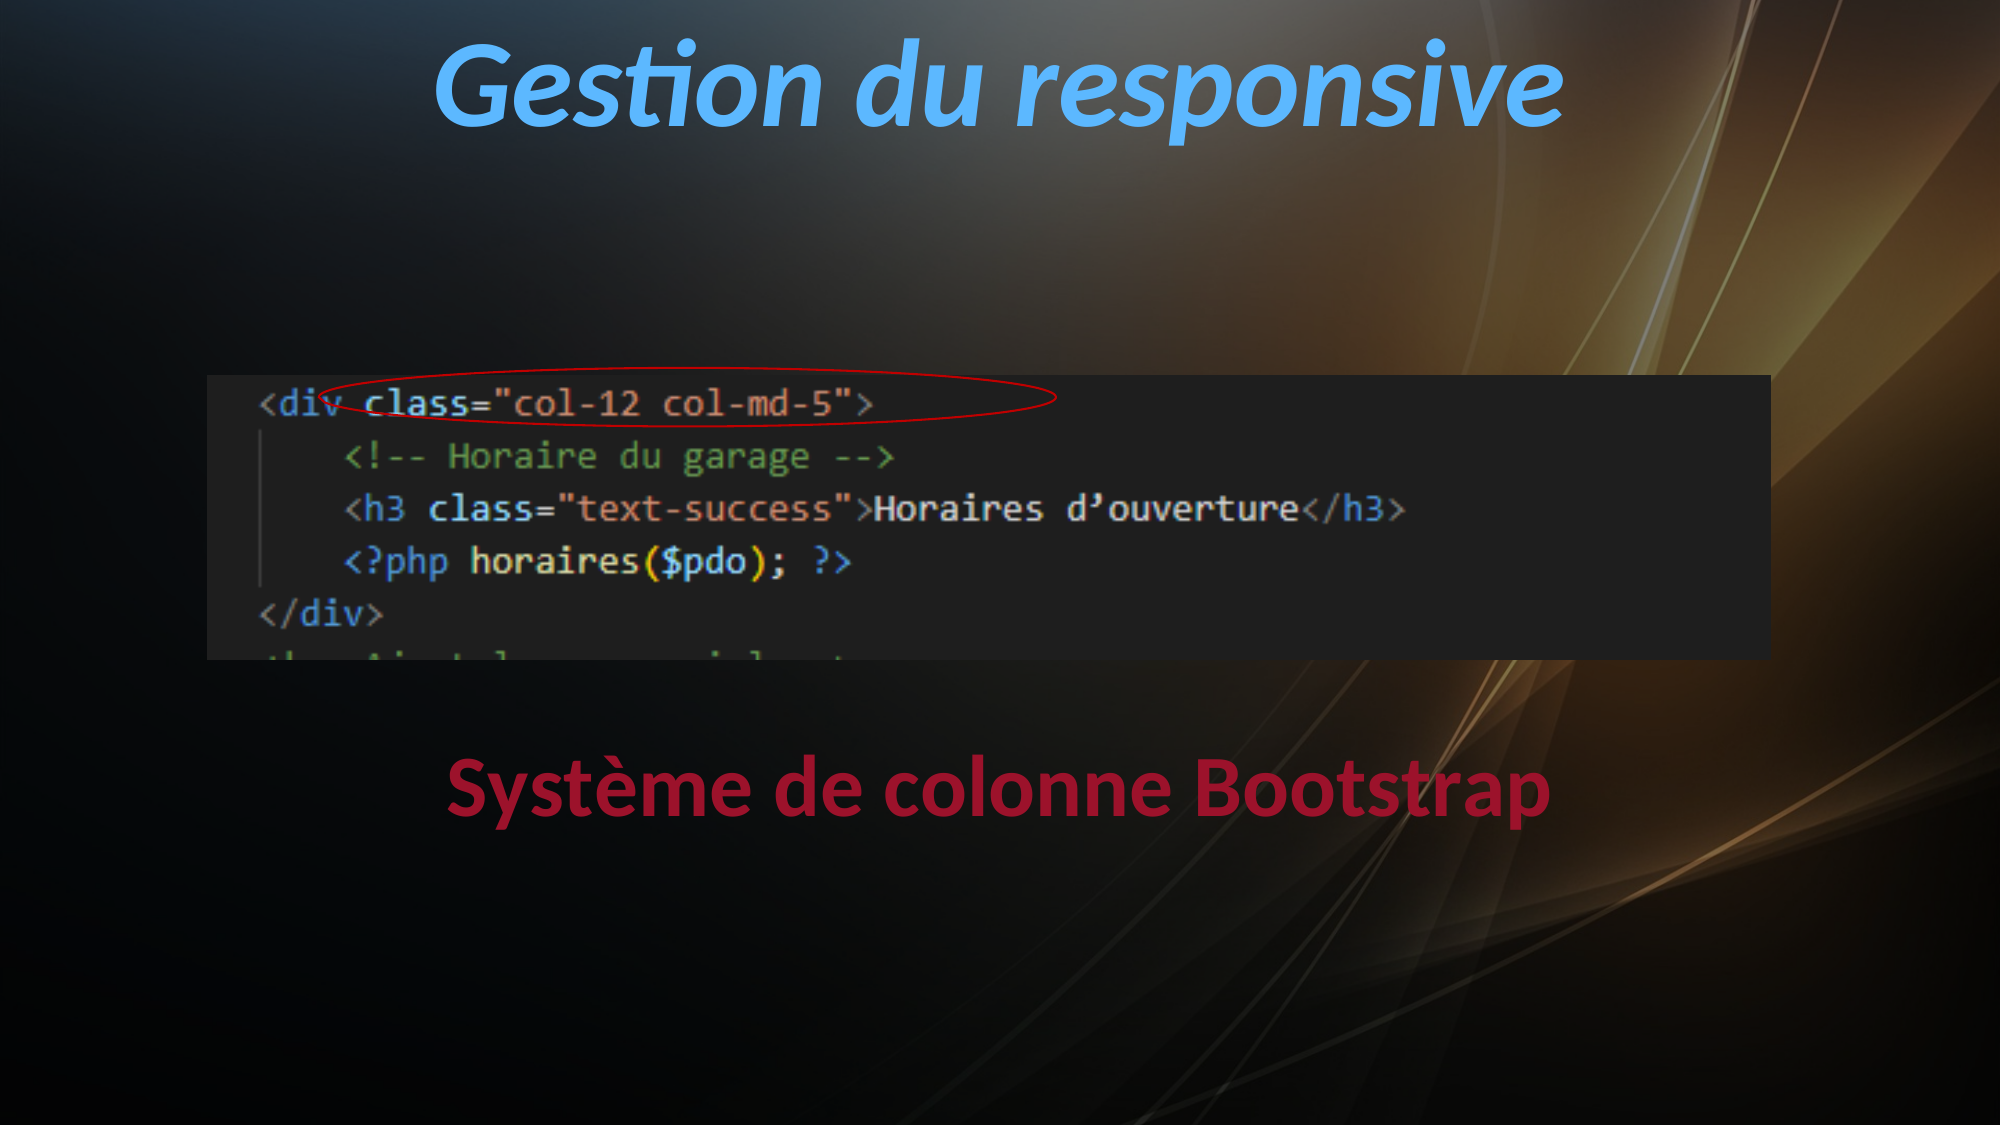

# Gestion du responsive
Système de colonne Bootstrap